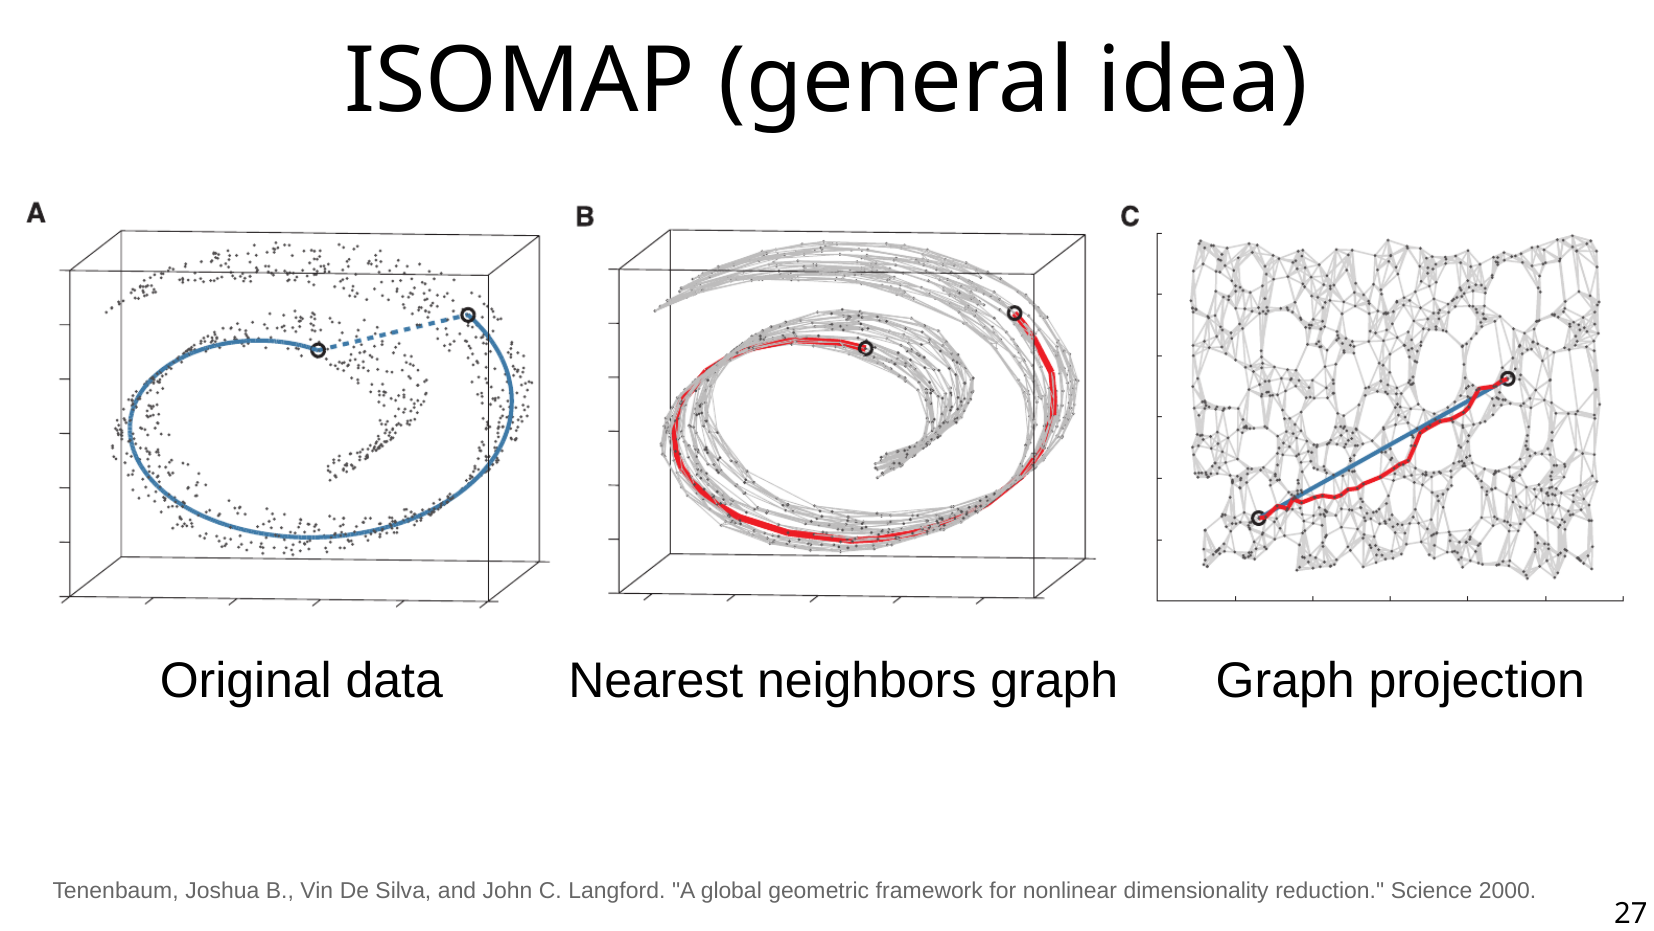

# ISOMAP (general idea)
 Original data Nearest neighbors graph Graph projection
Tenenbaum, Joshua B., Vin De Silva, and John C. Langford. "A global geometric framework for nonlinear dimensionality reduction." Science 2000.
27